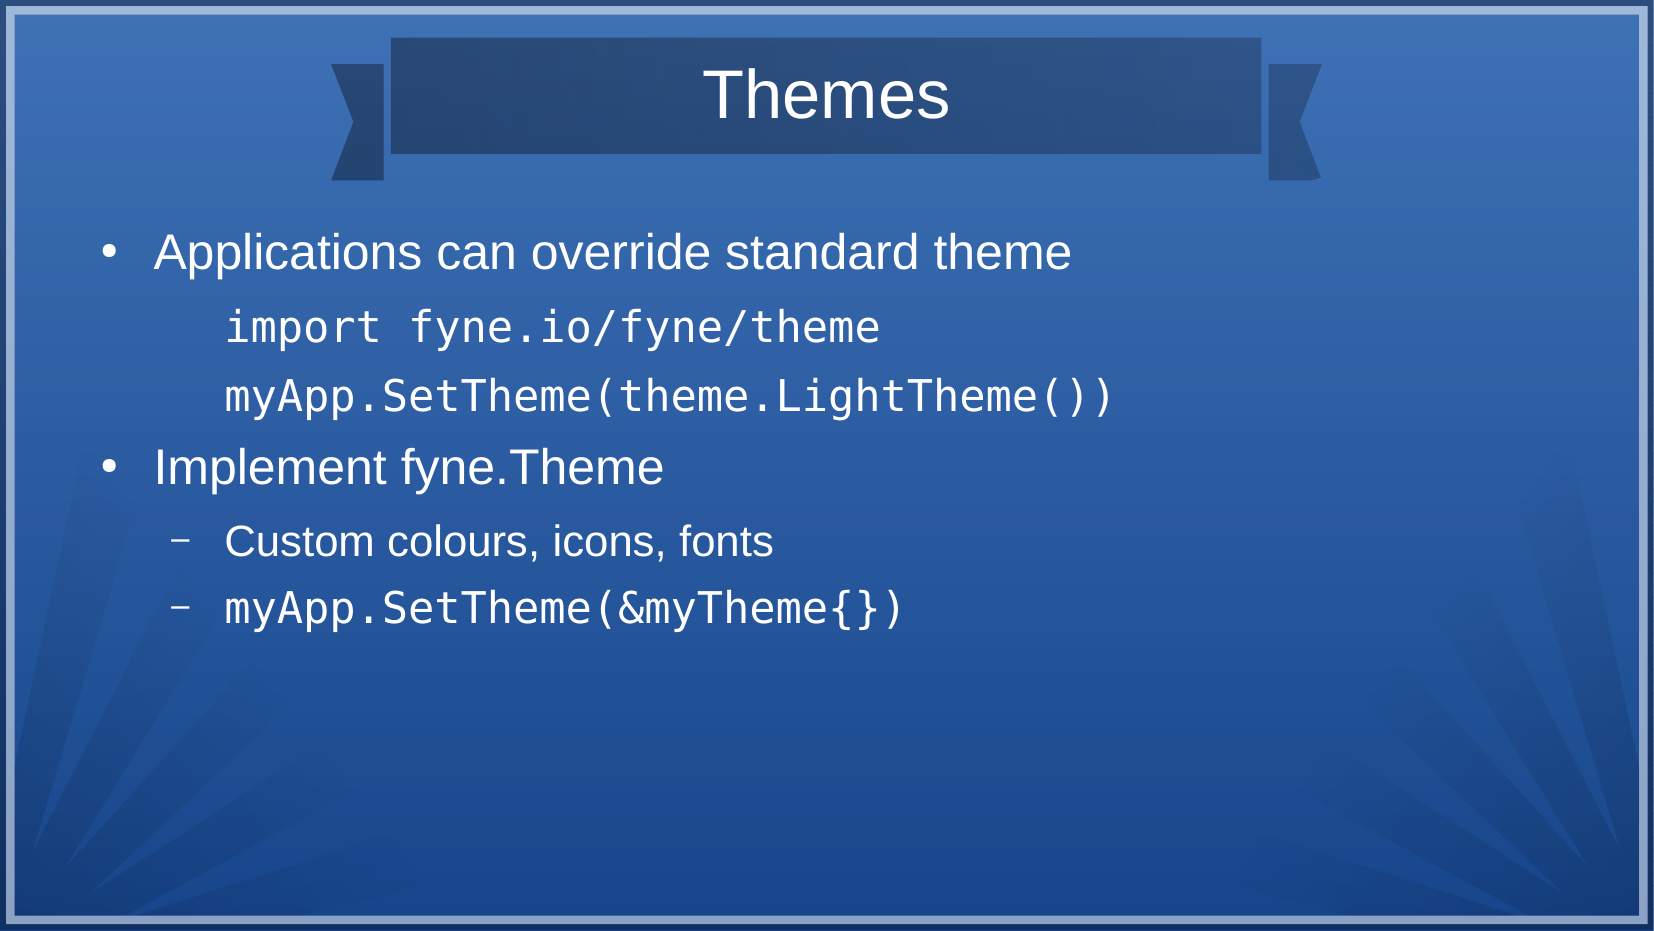

# Themes
Applications can override standard theme
import fyne.io/fyne/theme
myApp.SetTheme(theme.LightTheme())
Implement fyne.Theme
Custom colours, icons, fonts
myApp.SetTheme(&myTheme{})